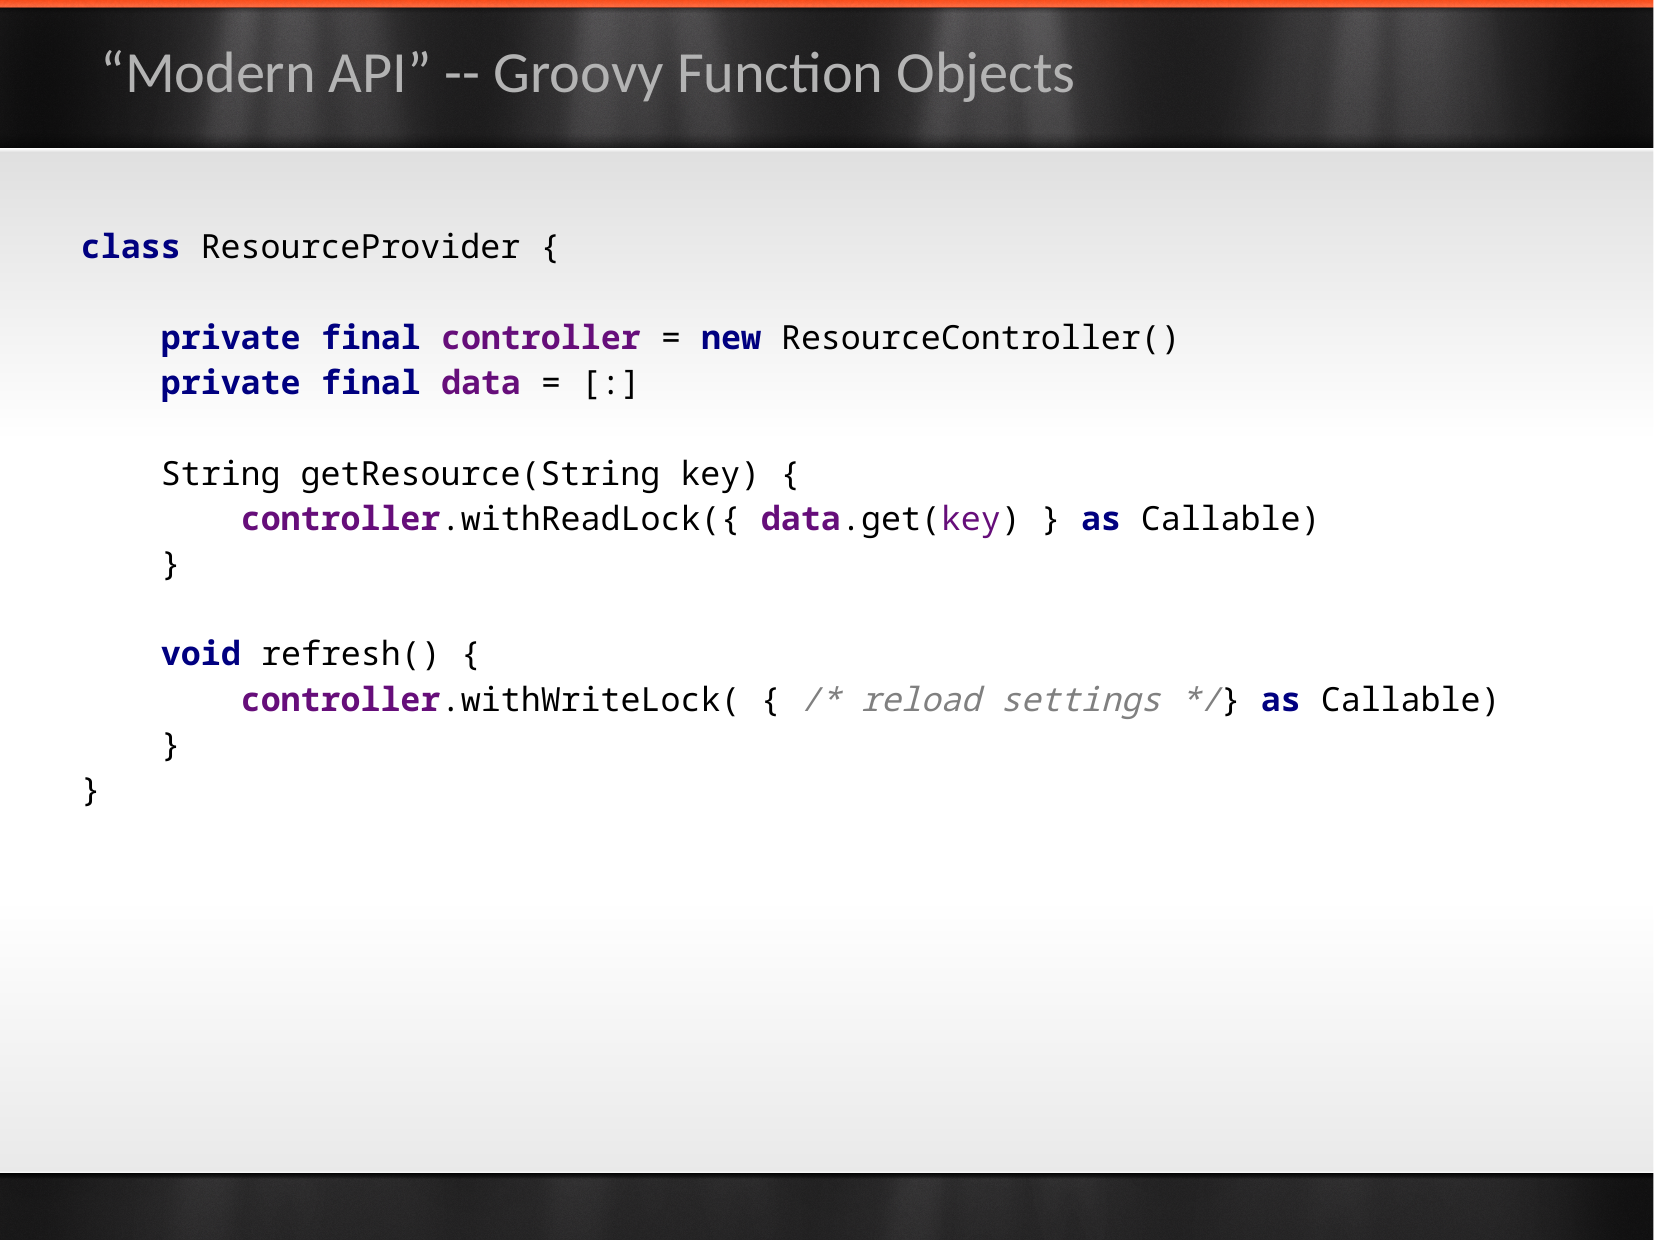

“Modern API” -- Groovy Function Objects
# class ResourceProvider {
 private final controller = new ResourceController()
 private final data = [:]
 String getResource(String key) {
 controller.withReadLock({ data.get(key) } as Callable)
 }
 void refresh() {
 controller.withWriteLock( { /* reload settings */} as Callable)
 }
}